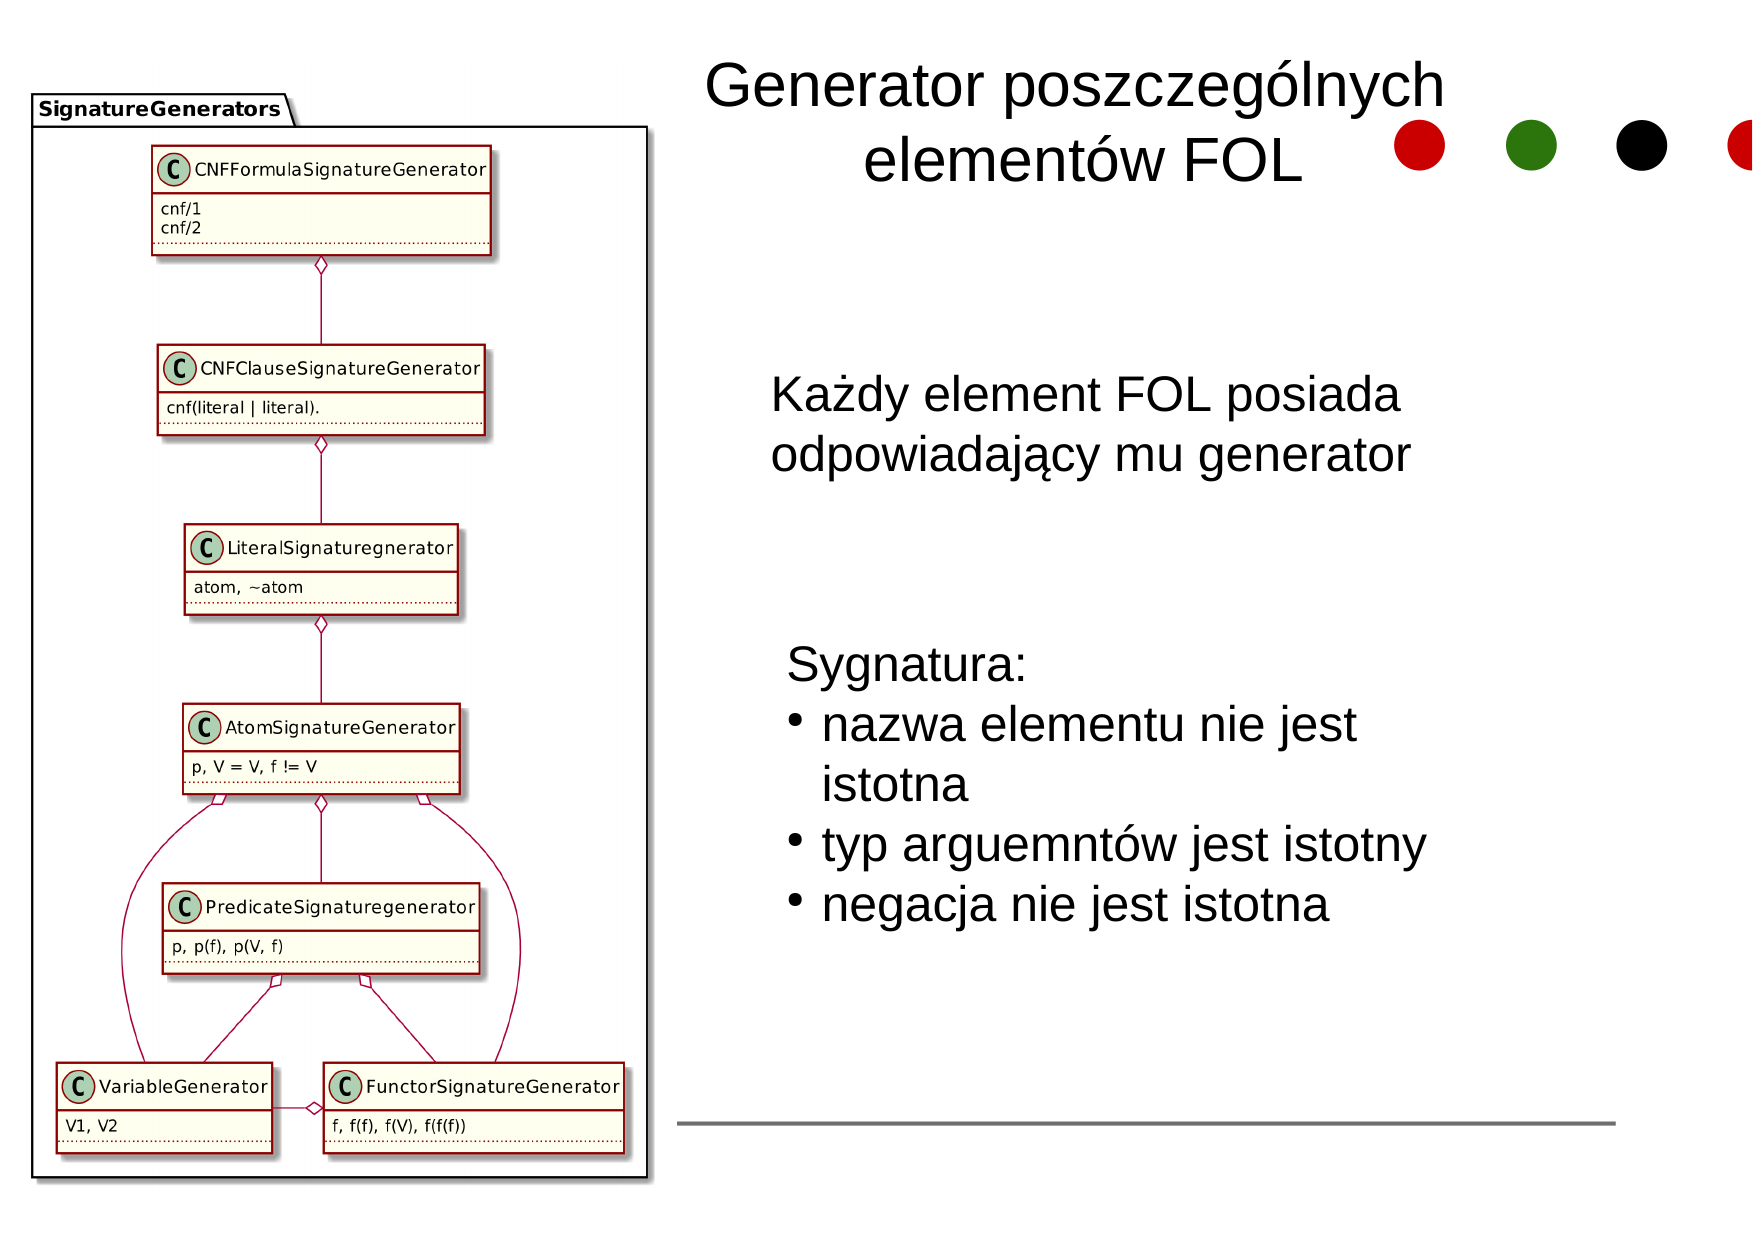

# Generator poszczególnych elementów FOL
Każdy element FOL posiada odpowiadający mu generator
Sygnatura:
nazwa elementu nie jest istotna
typ arguemntów jest istotny
negacja nie jest istotna